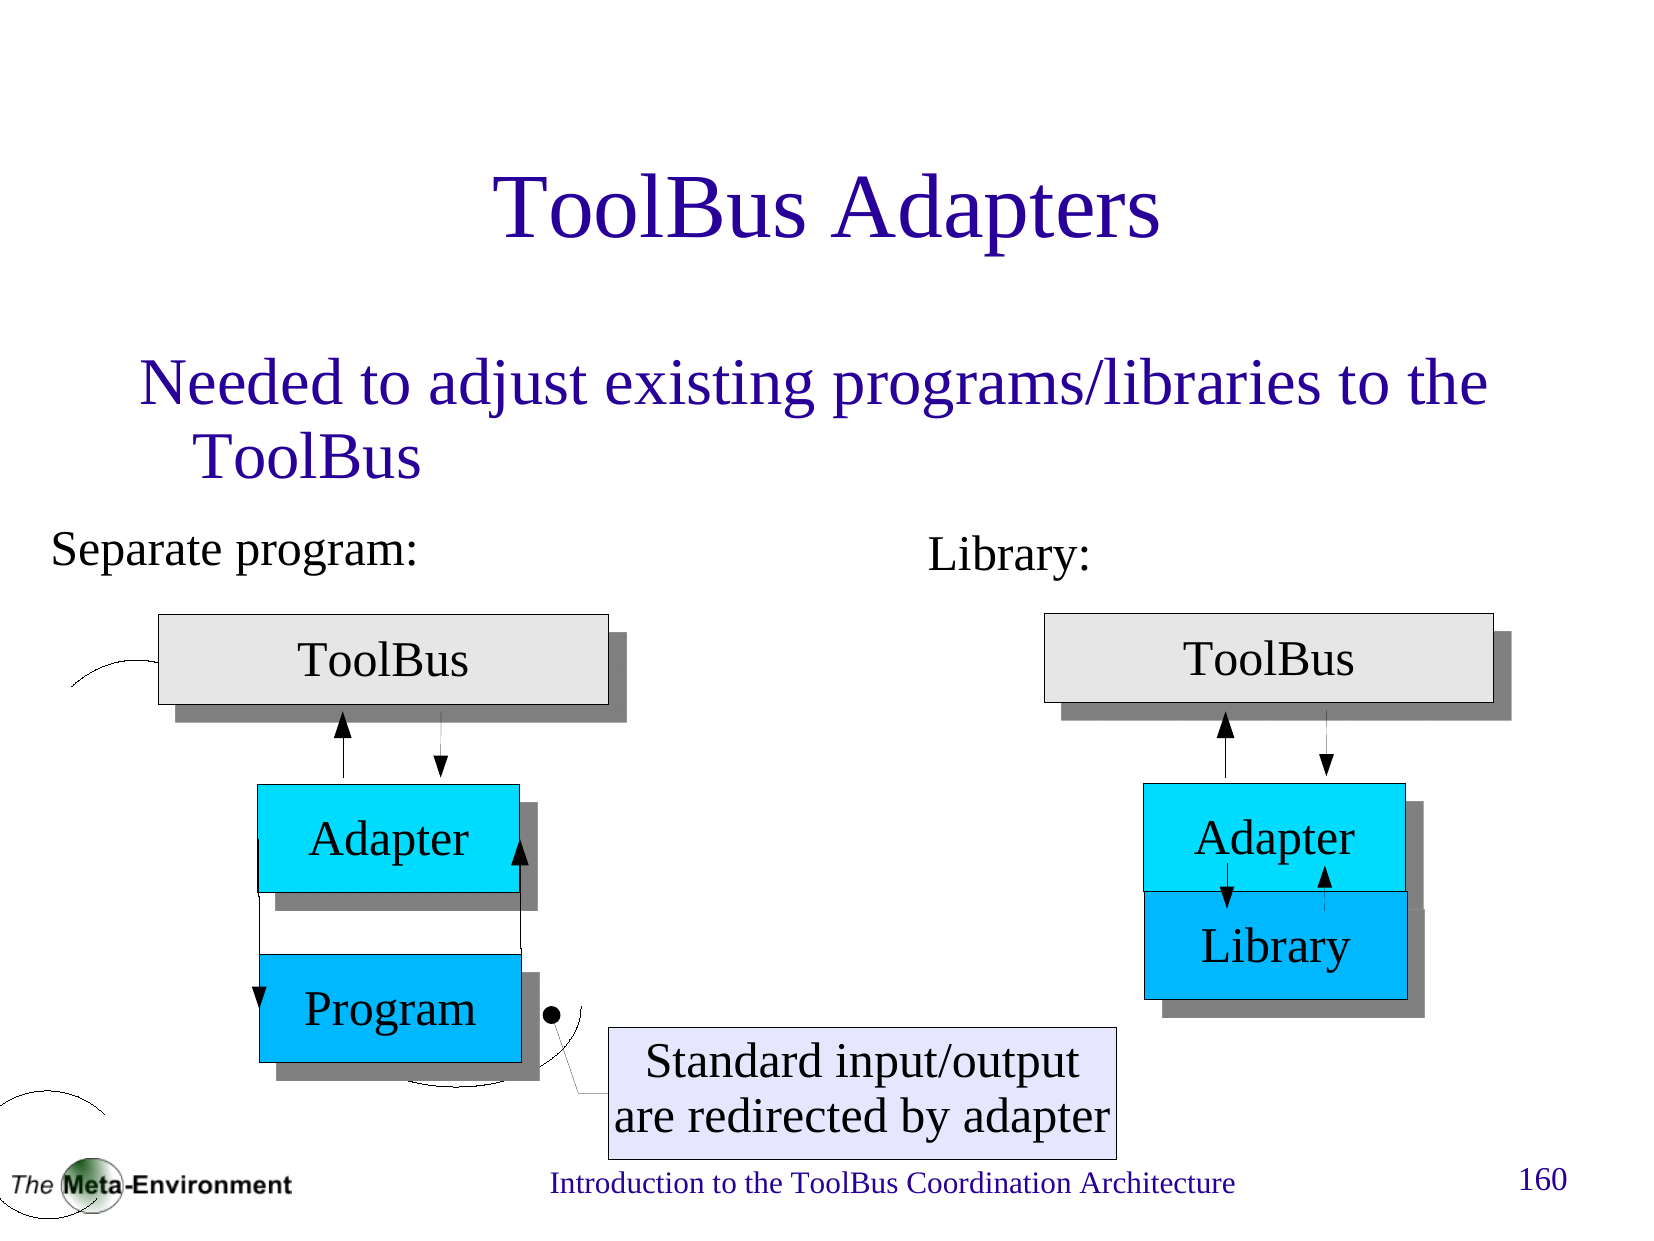

# ToolBus Adapters
Needed to adjust existing programs/libraries to the ToolBus
Separate program:
Library:
ToolBus
ToolBus
Adapter
Adapter
Library
Program